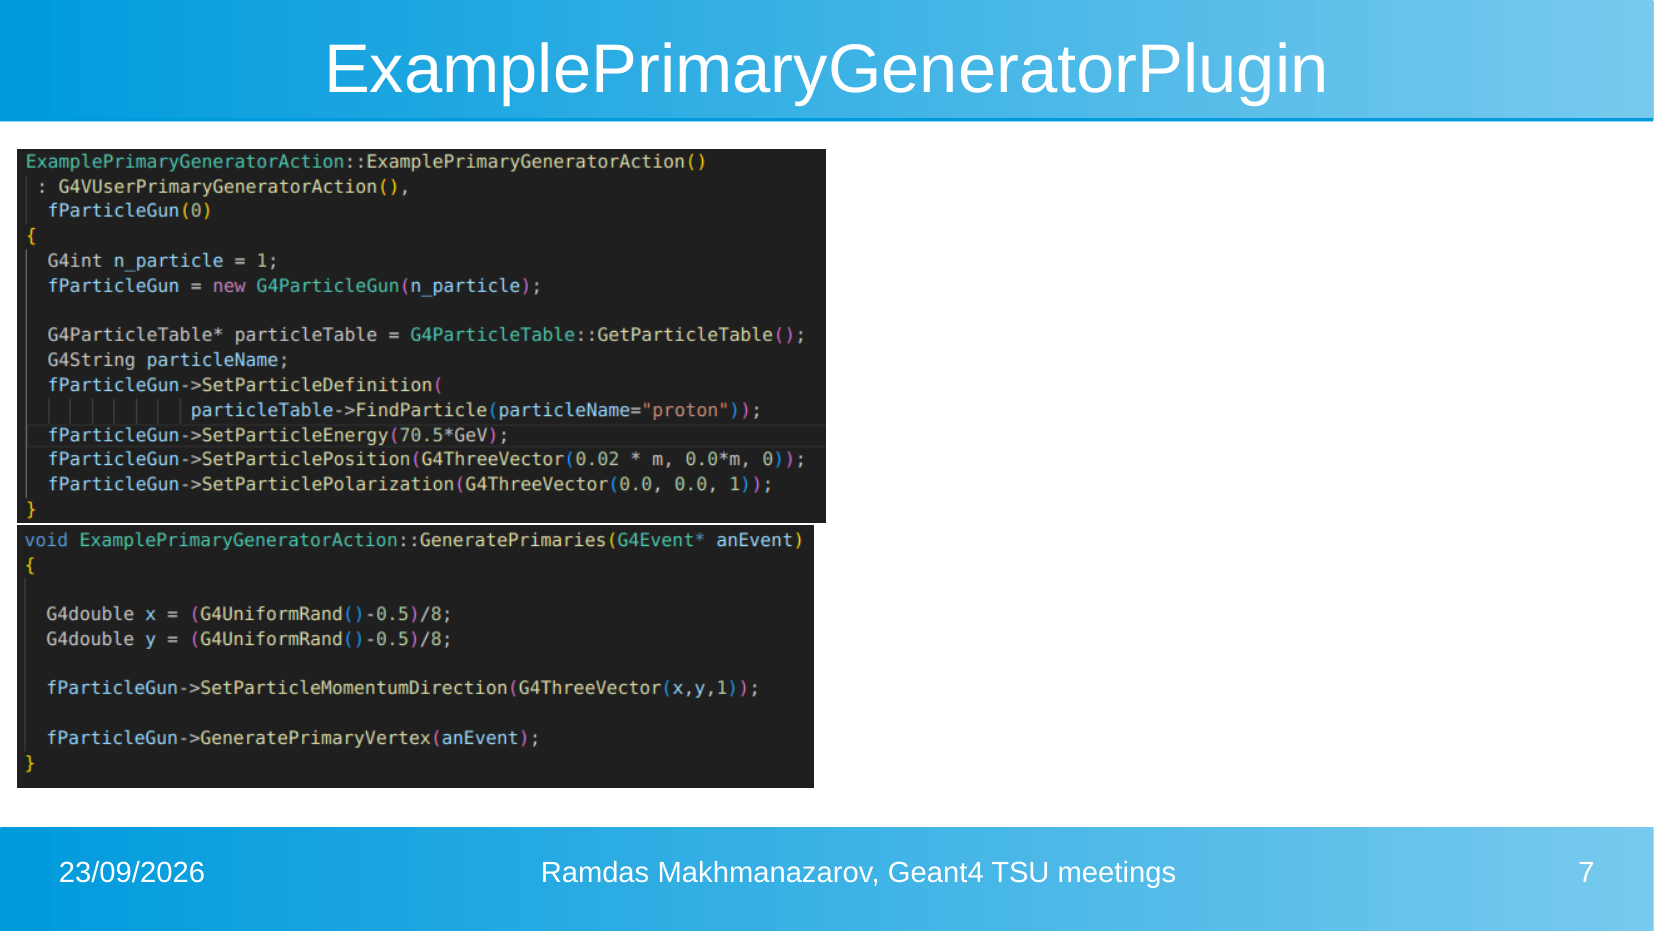

# ExamplePrimaryGeneratorPlugin
Ramdas Makhmanazarov, Geant4 TSU meetings
7